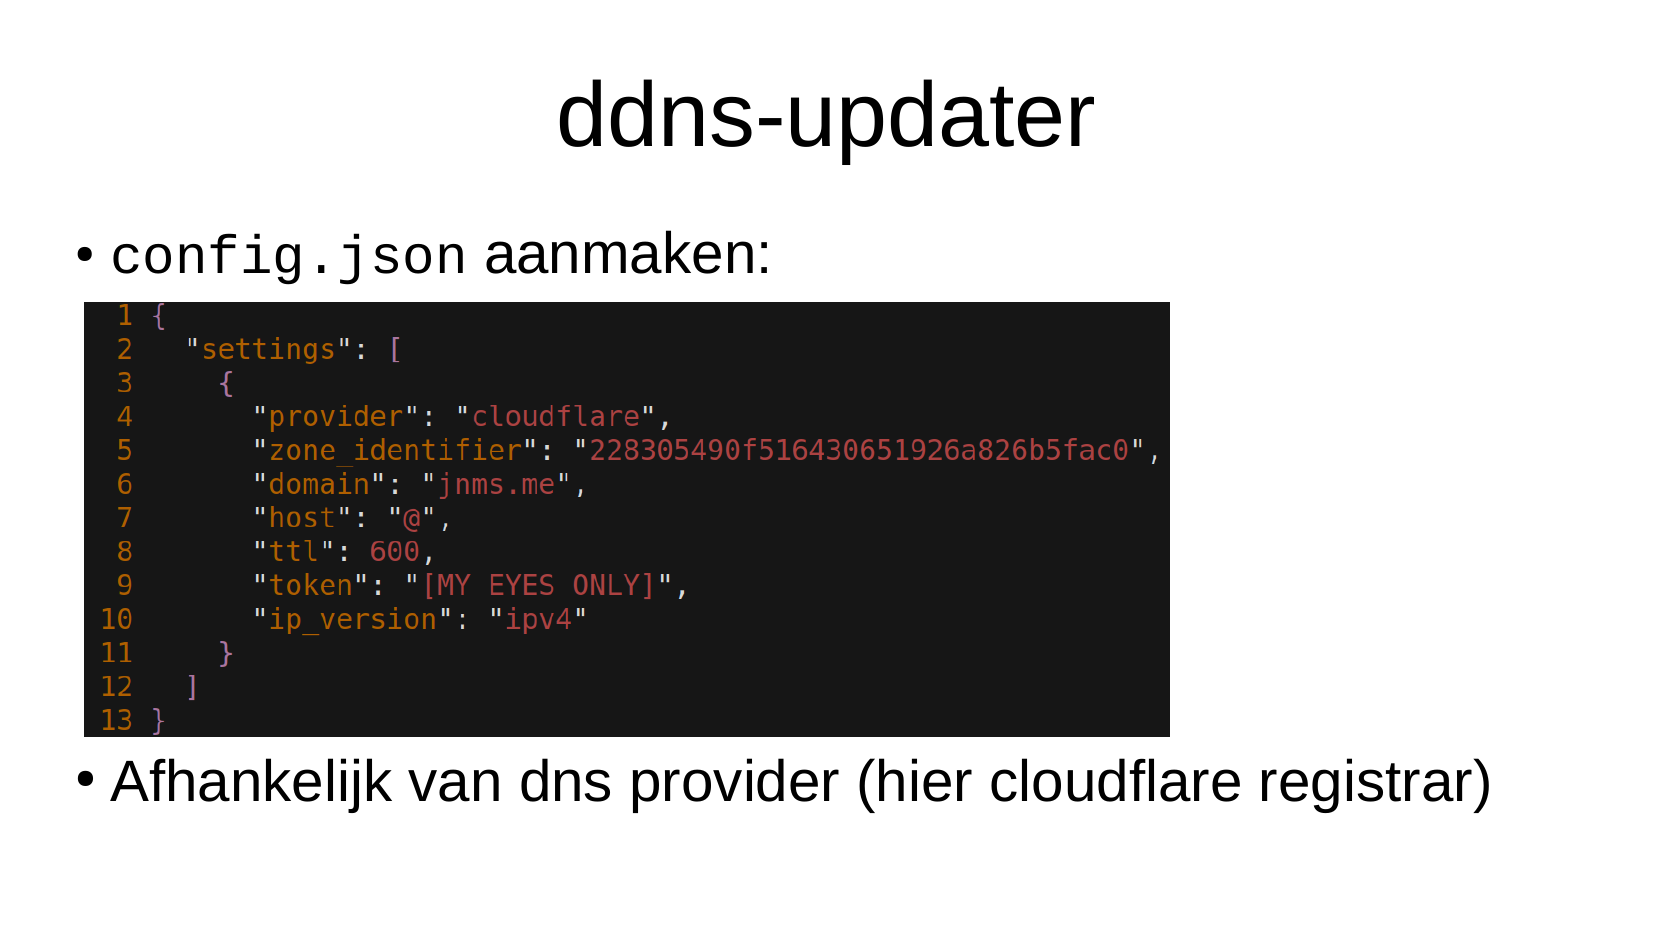

ddns-updater
# config.json aanmaken:
Afhankelijk van dns provider (hier cloudflare registrar)